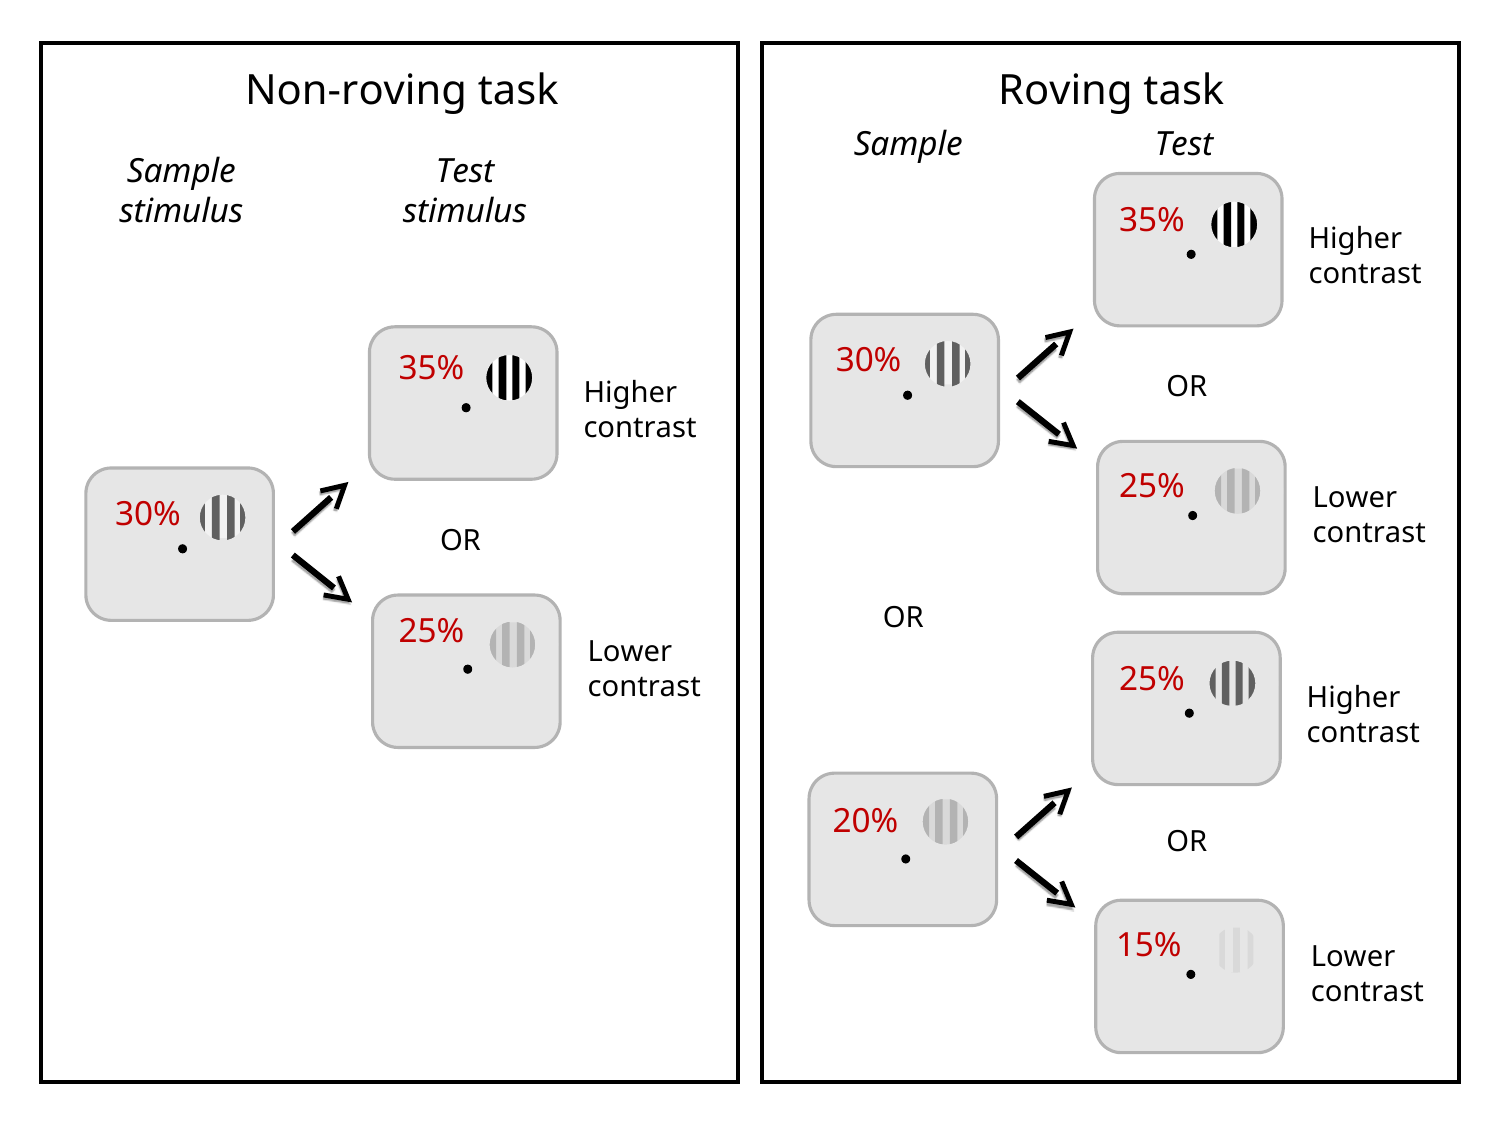

Non-roving task
Roving task
Sample
Test
Sample
stimulus
Test
stimulus
35%
Higher
contrast
30%
35%
OR
Higher
contrast
25%
Lower
contrast
30%
OR
OR
25%
Lower
contrast
25%
Higher
contrast
20%
OR
15%
Lower
contrast